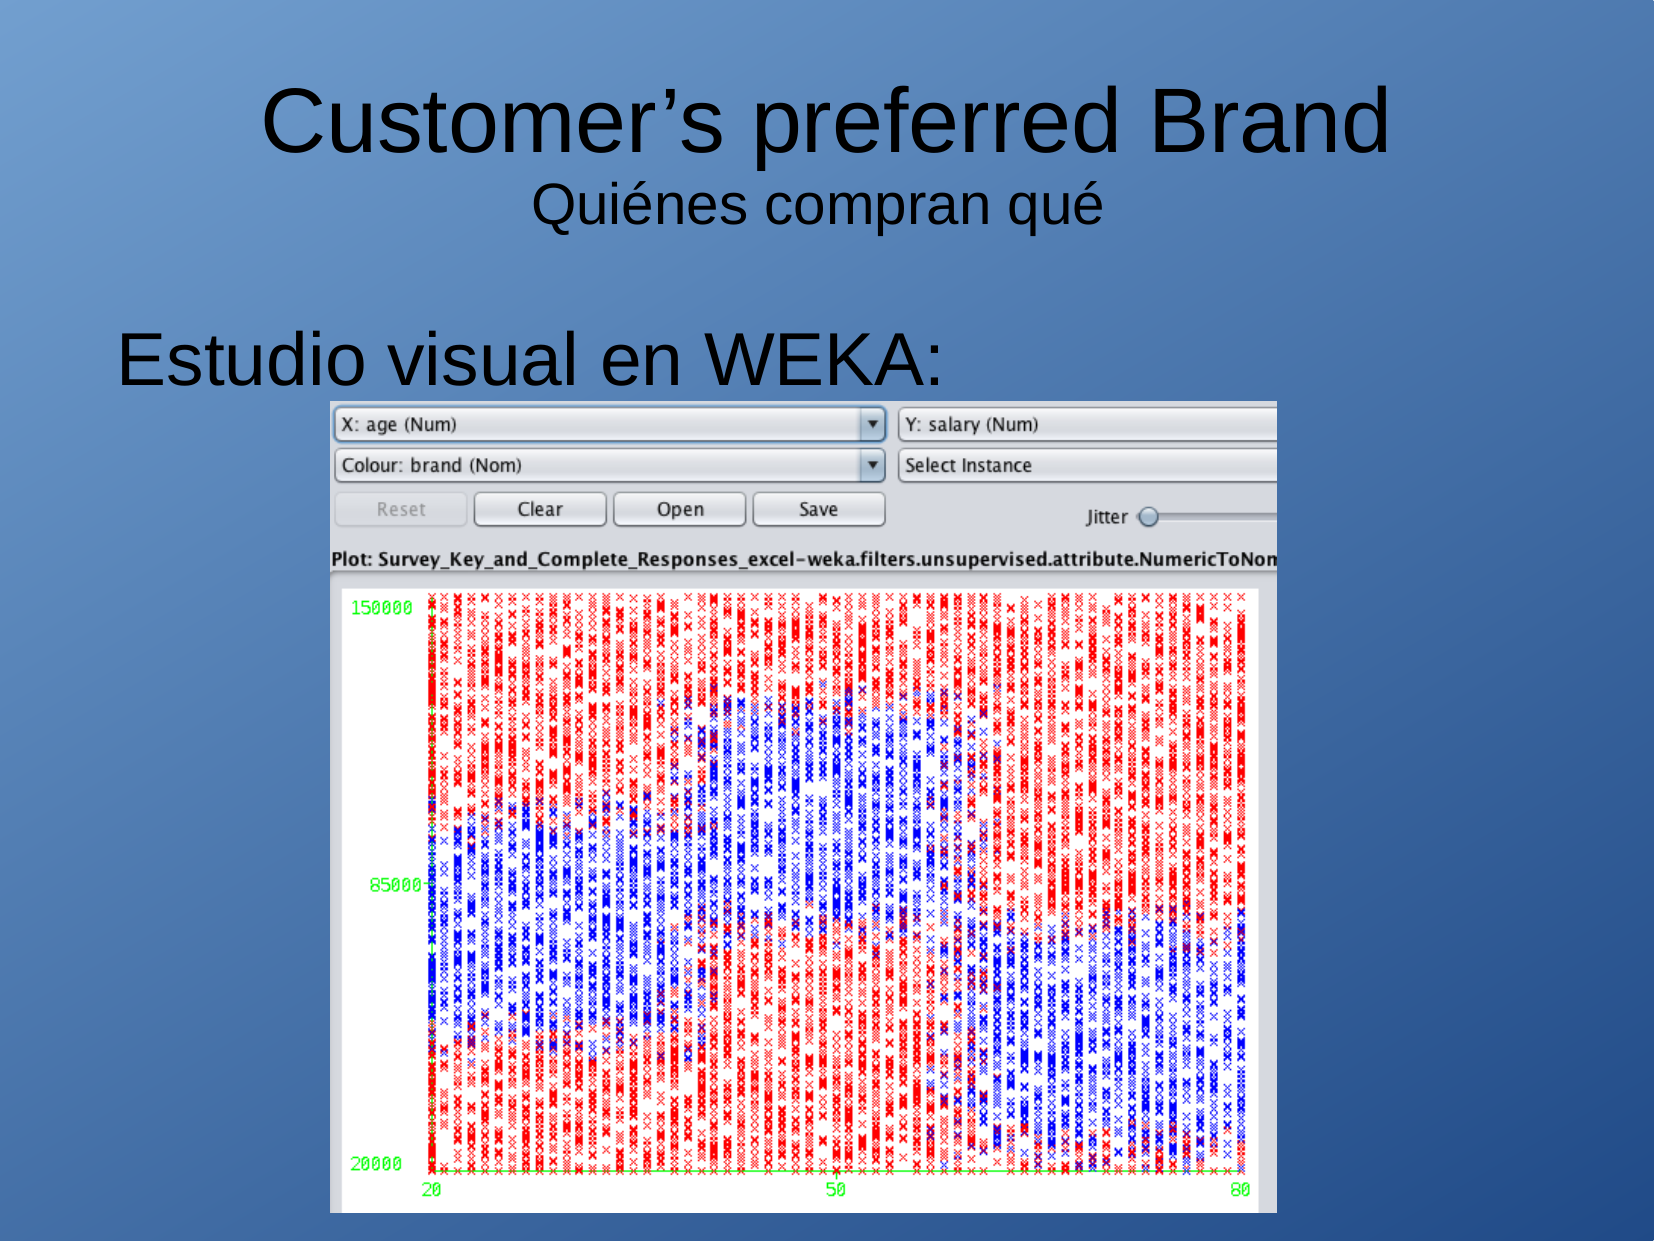

# Customer’s preferred Brand Quiénes compran qué
Estudio visual en WEKA: